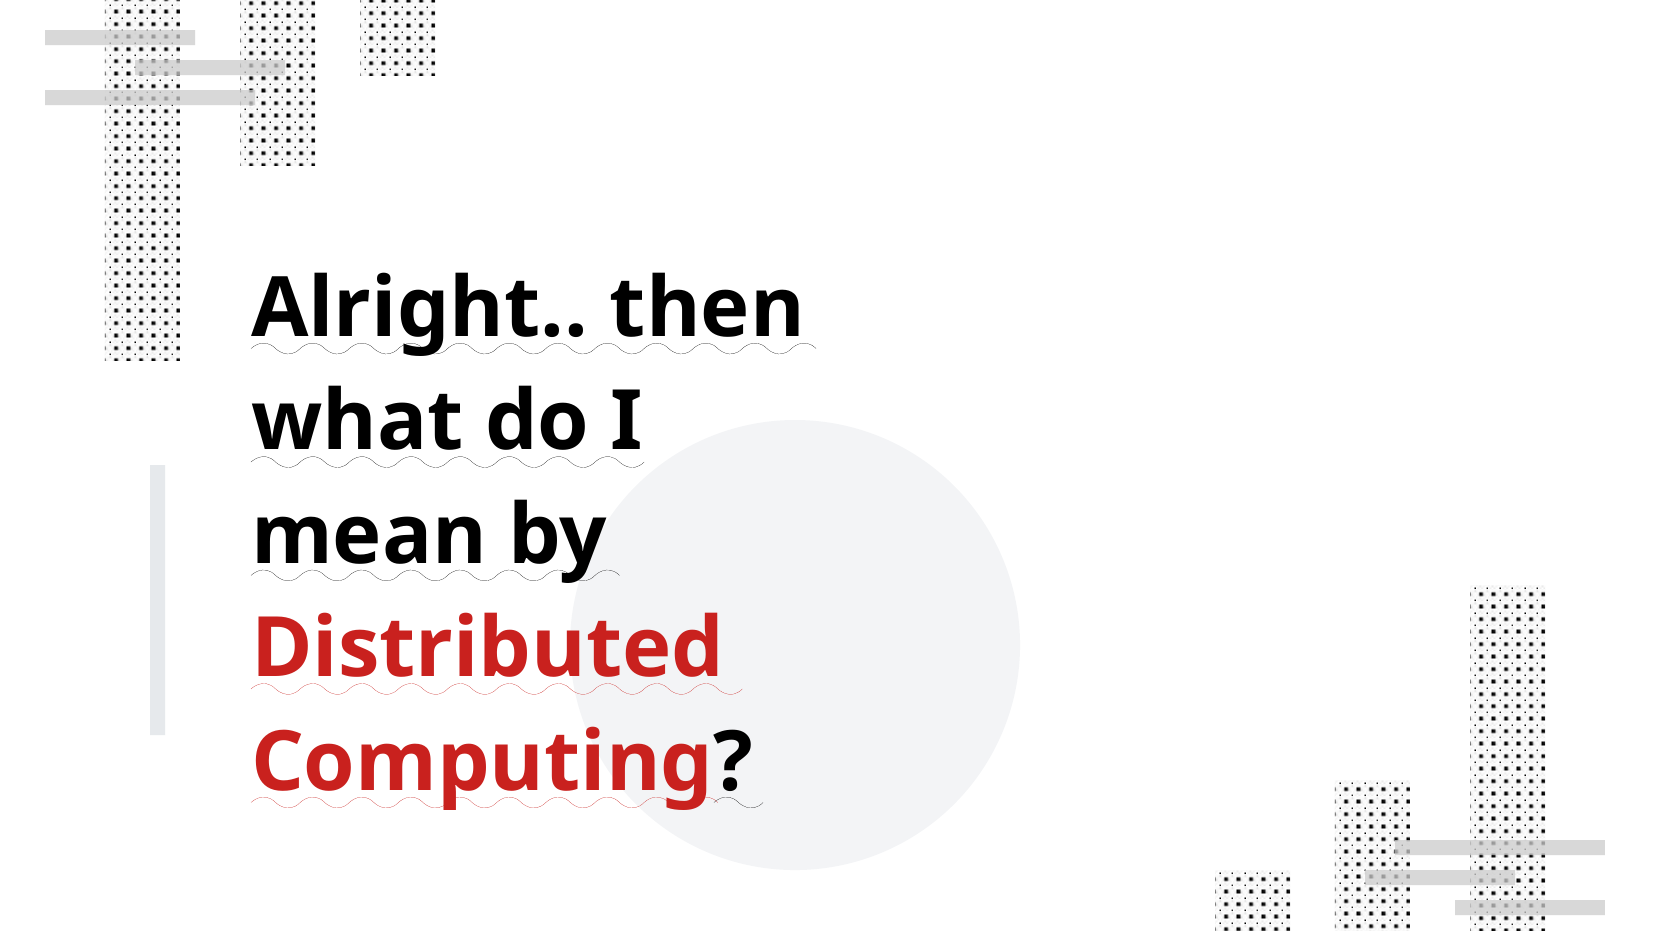

Alright.. then what do I mean by Distributed Computing?